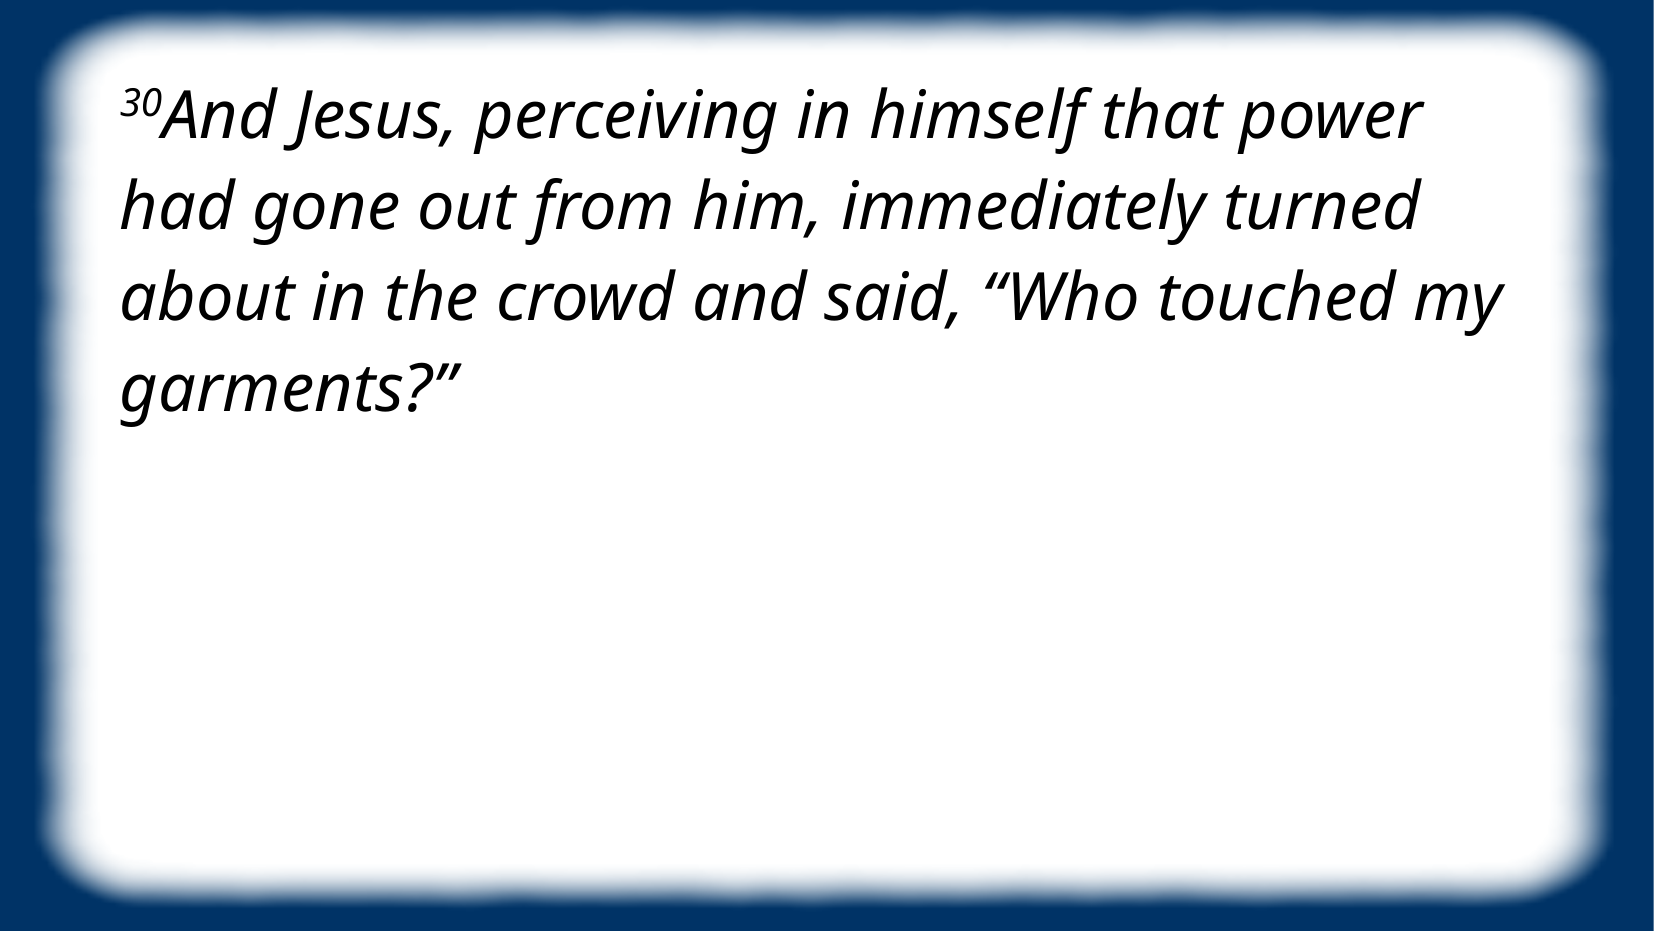

30And Jesus, perceiving in himself that power had gone out from him, immediately turned about in the crowd and said, “Who touched my garments?”